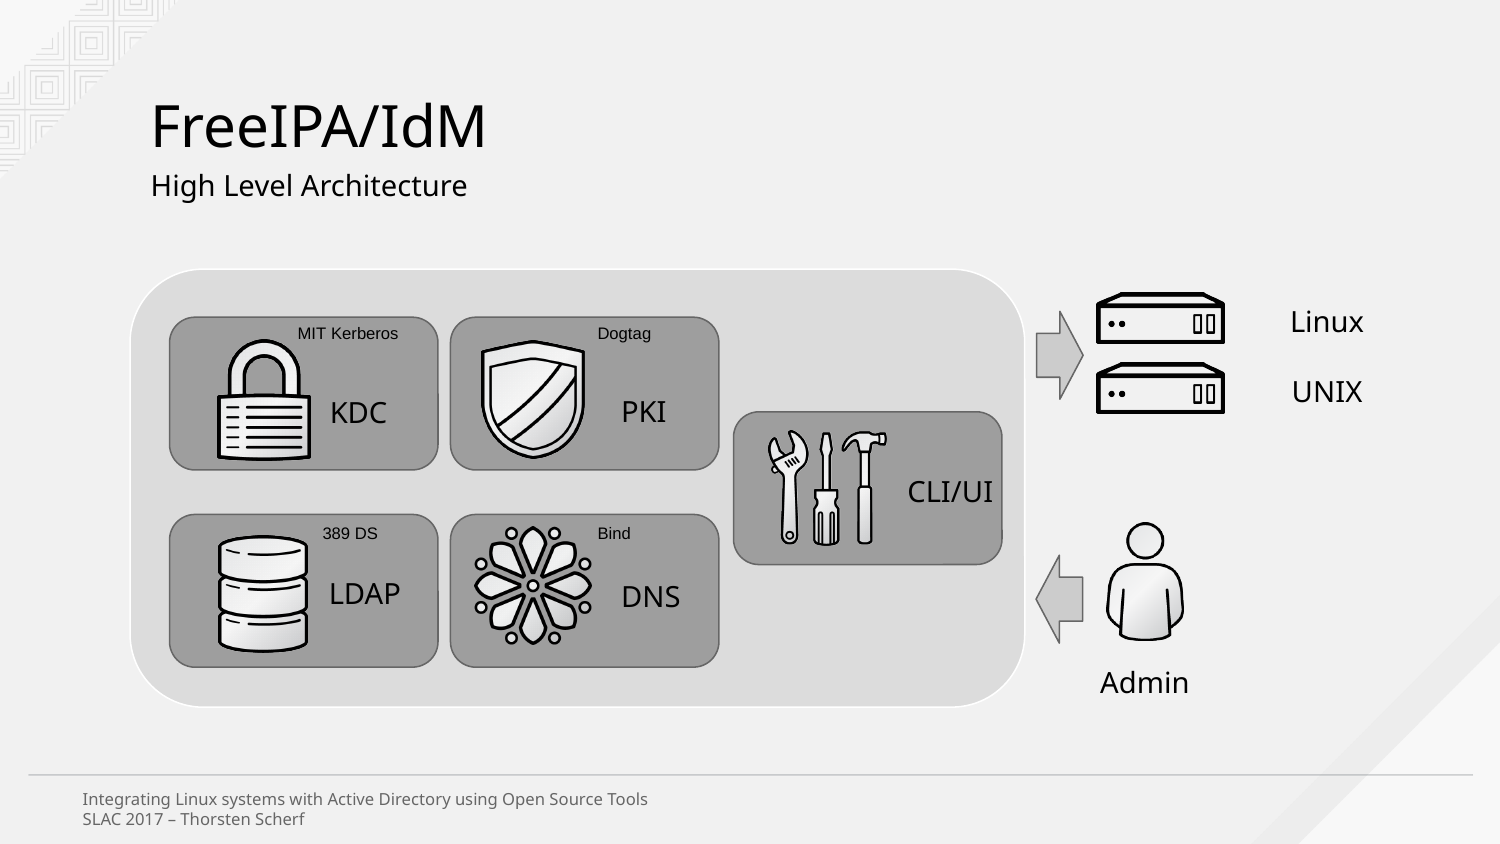

# FreeIPA/IdM
High Level Architecture
Linux
MIT Kerberos
Dogtag
UNIX
PKI
KDC
CLI/UI
389 DS
Bind
LDAP
DNS
Admin